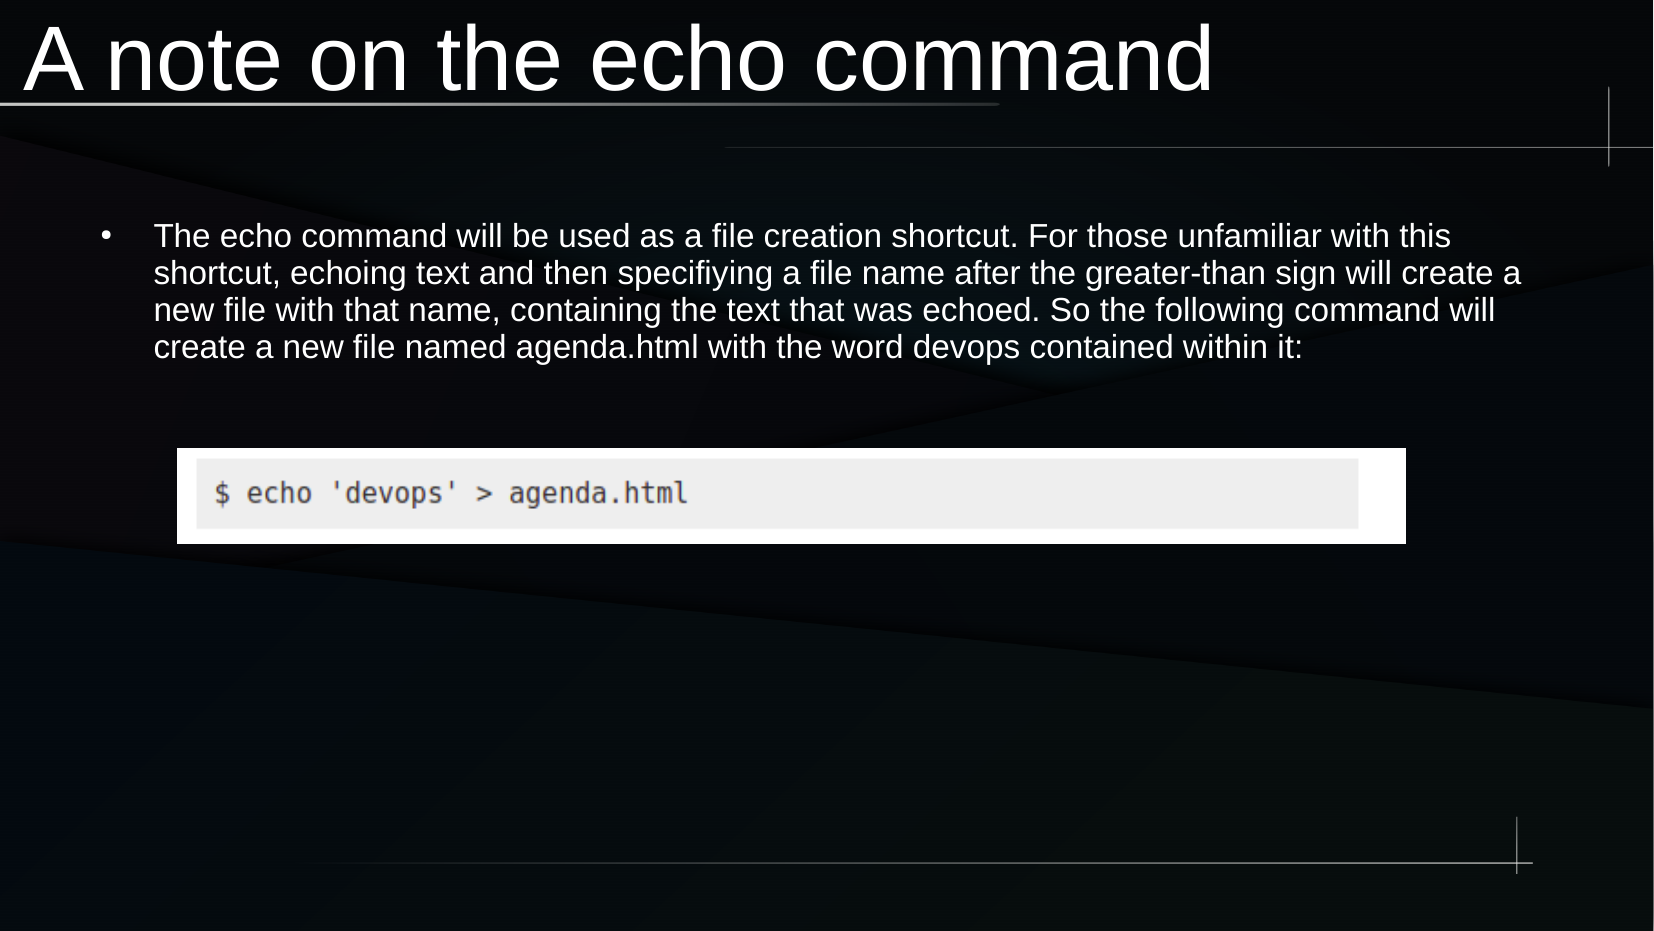

# A note on the echo command
The echo command will be used as a file creation shortcut. For those unfamiliar with this shortcut, echoing text and then specifiying a file name after the greater-than sign will create a new file with that name, containing the text that was echoed. So the following command will create a new file named agenda.html with the word devops contained within it: